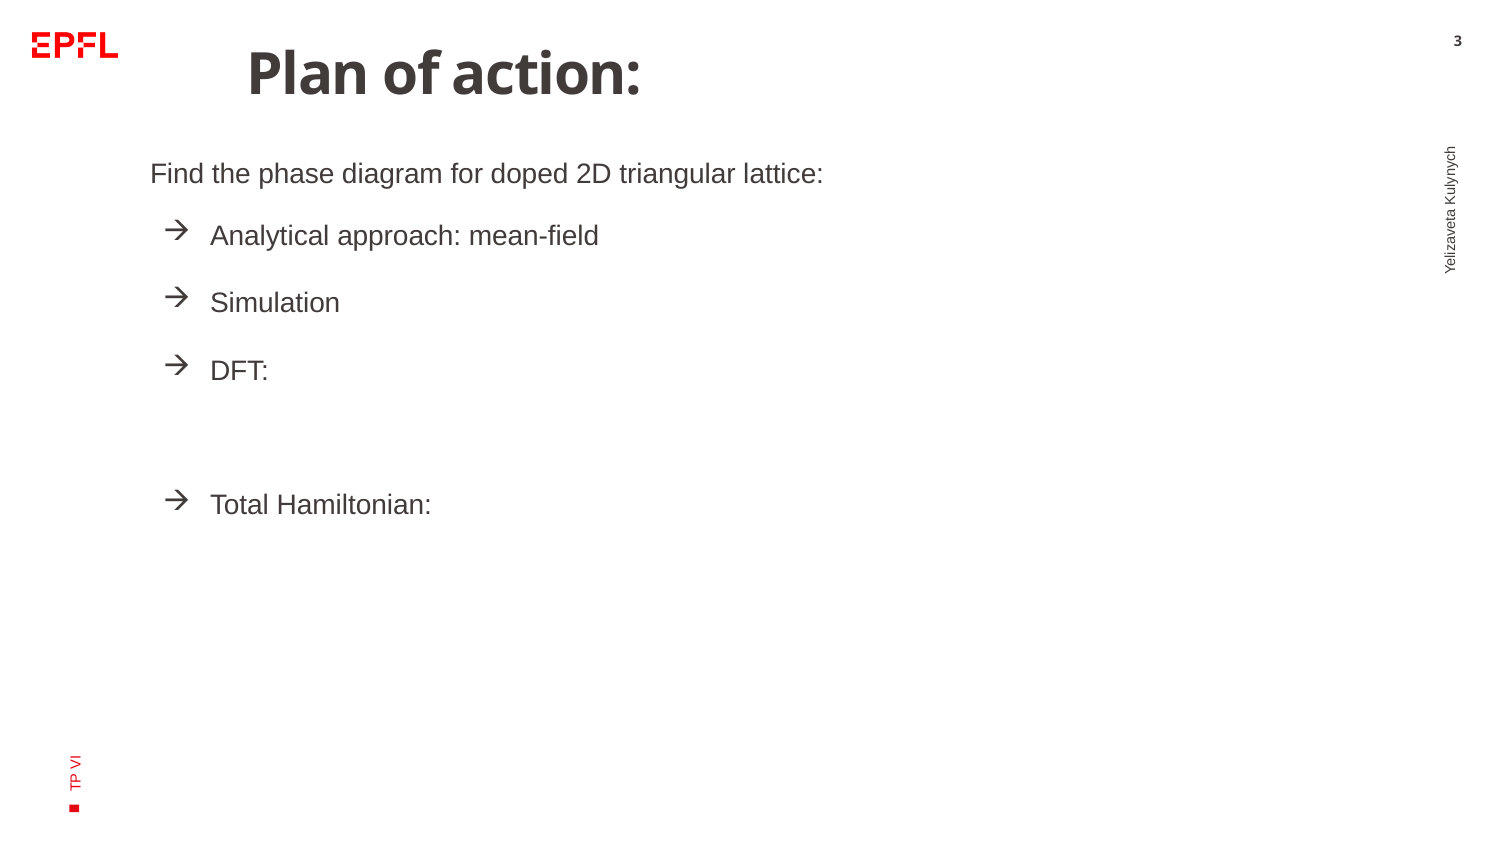

3
# Plan of action:
Find the phase diagram for doped 2D triangular lattice:
Analytical approach: mean-field
Simulation
DFT:
Total Hamiltonian:
Yelizaveta Kulynych
TP VI